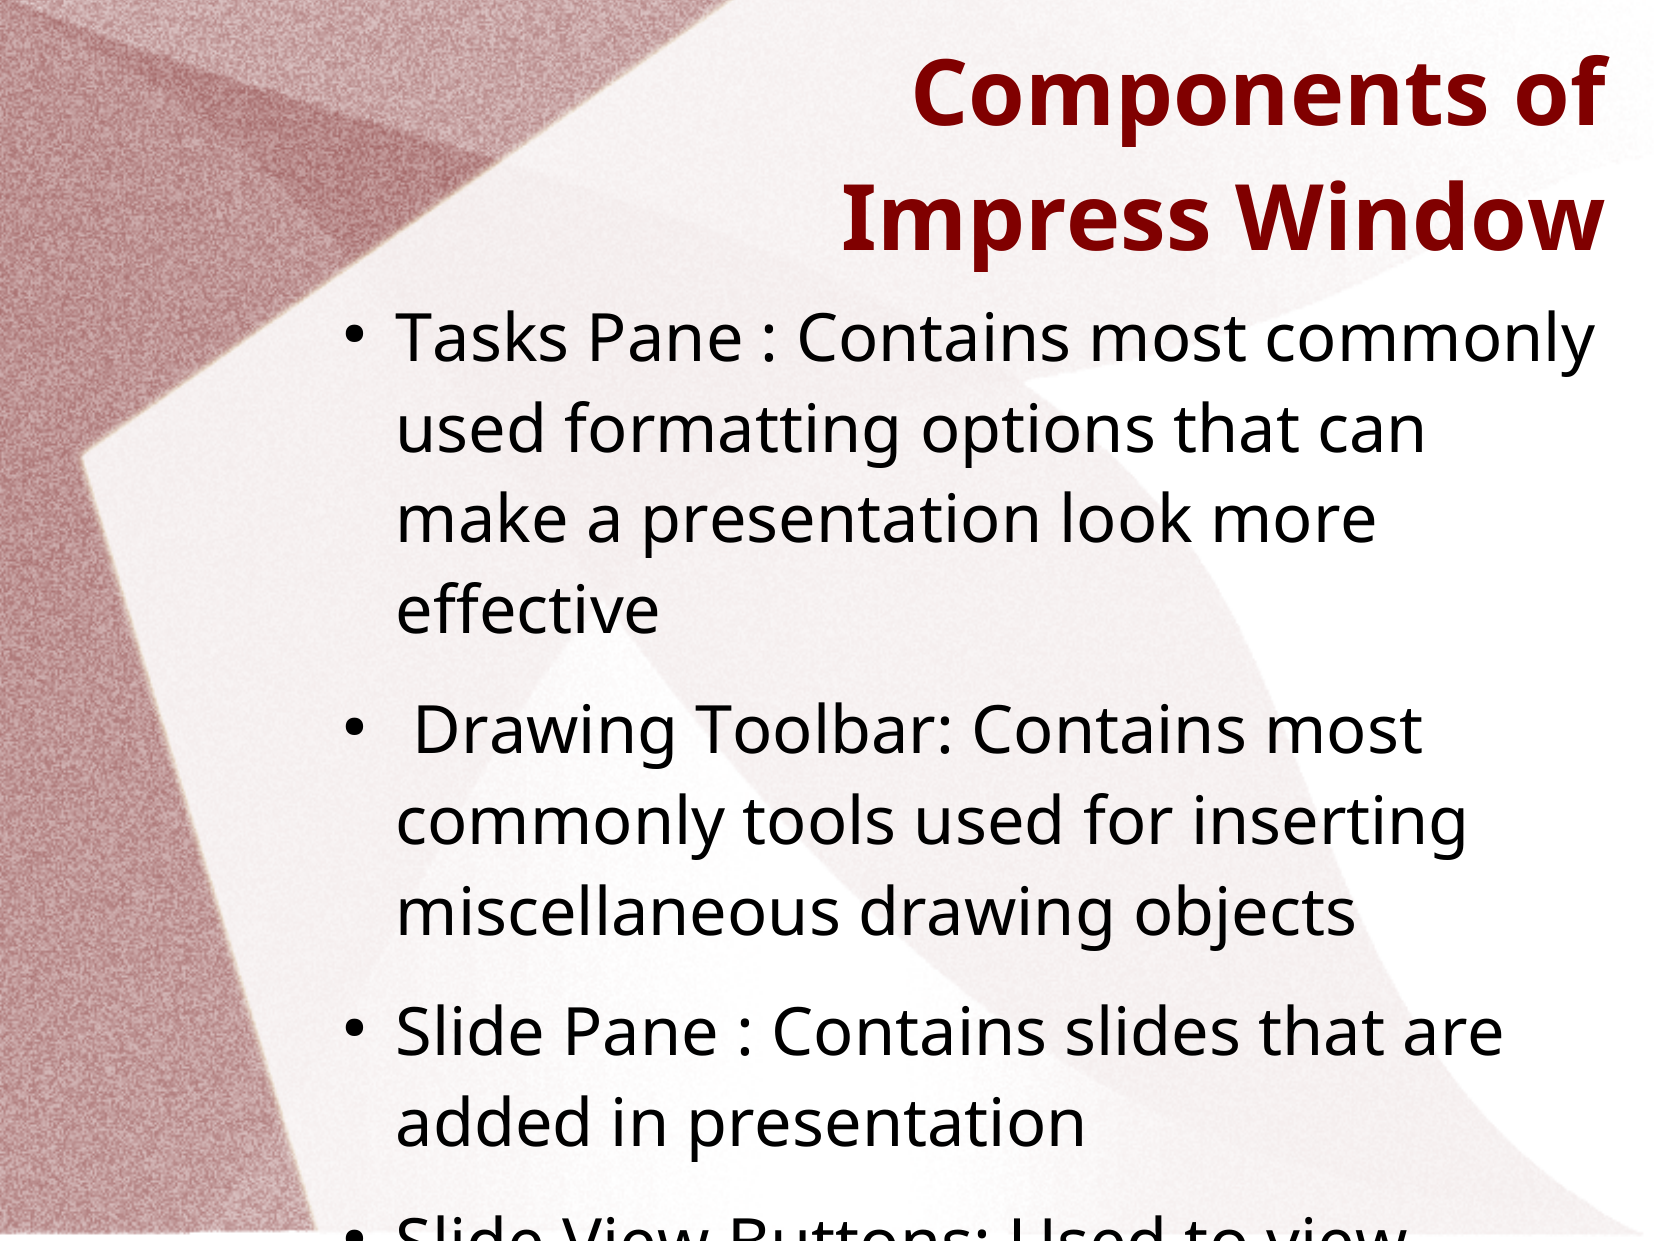

# Components of Impress Window
Tasks Pane : Contains most commonly used formatting options that can make a presentation look more effective
 Drawing Toolbar: Contains most commonly tools used for inserting miscellaneous drawing objects
Slide Pane : Contains slides that are added in presentation
Slide View Buttons: Used to view presentation in different views